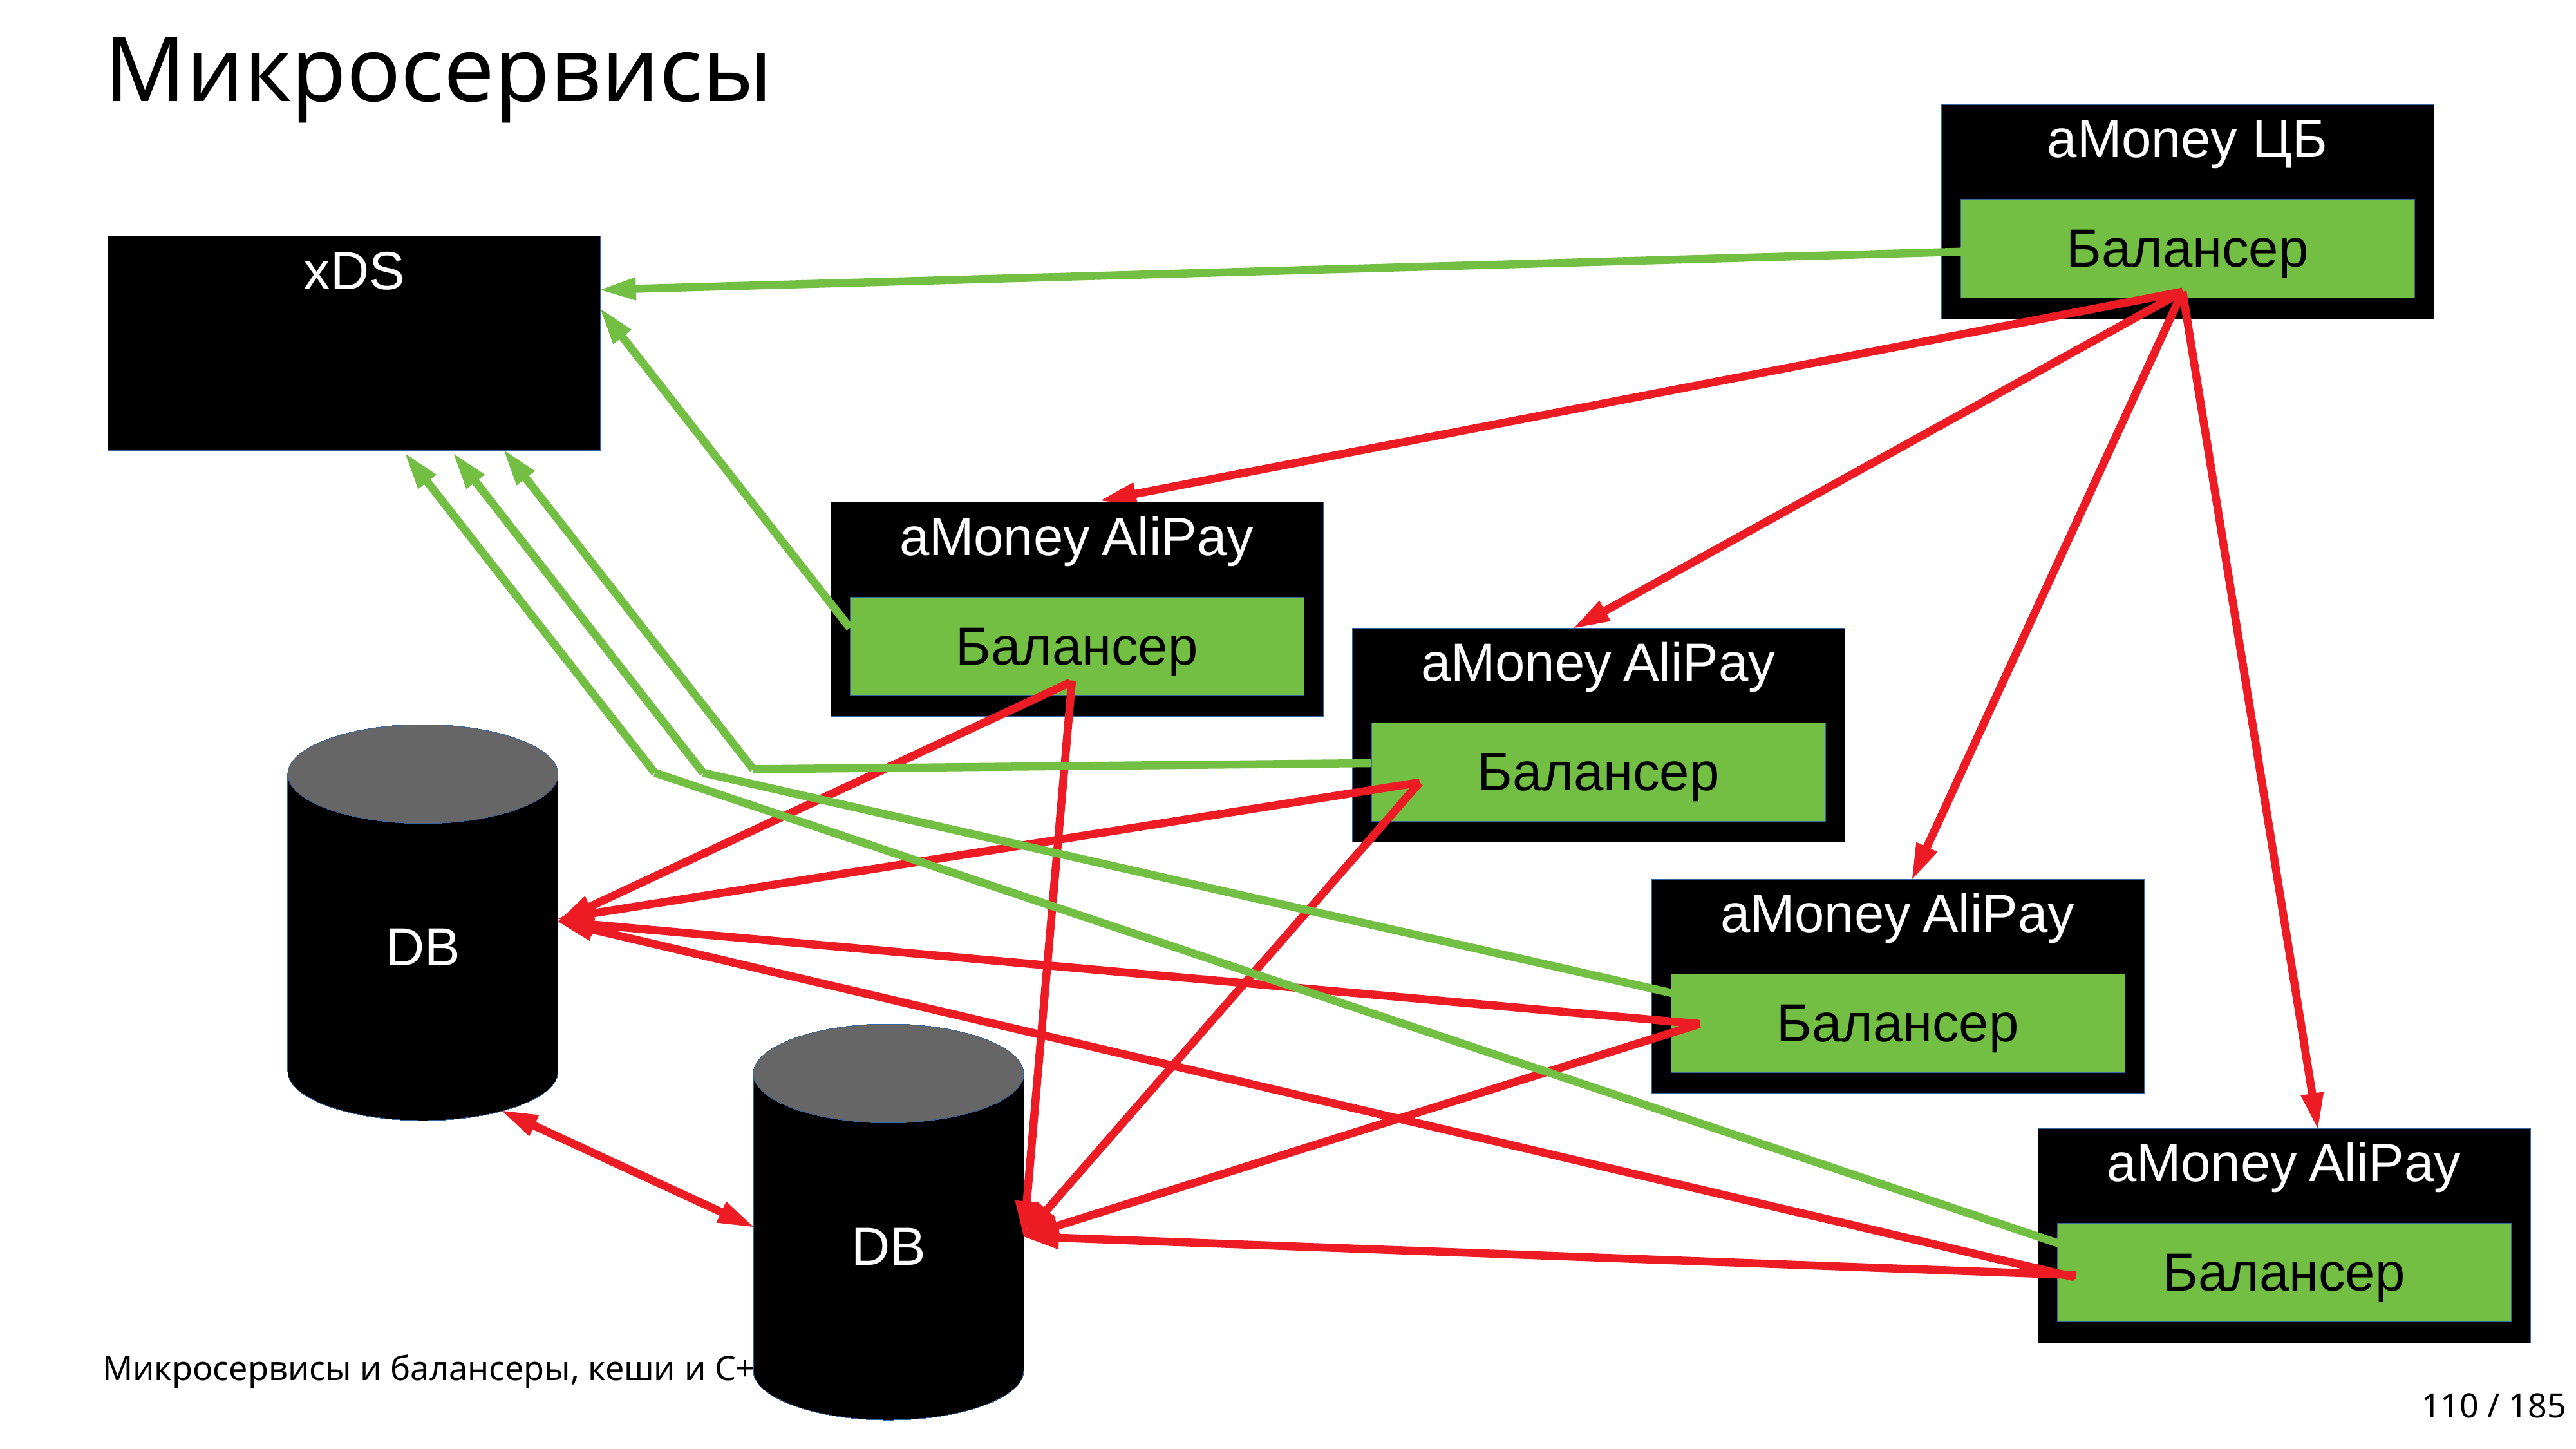

Микросервисы
aMoney ЦБ
Балансер
xDS
aMoney AliPay
Балансер
aMoney AliPay
Балансер
DB
aMoney AliPay
Балансер
DB
aMoney AliPay
Балансер
# Микросервисы и балансеры, кеши и C++